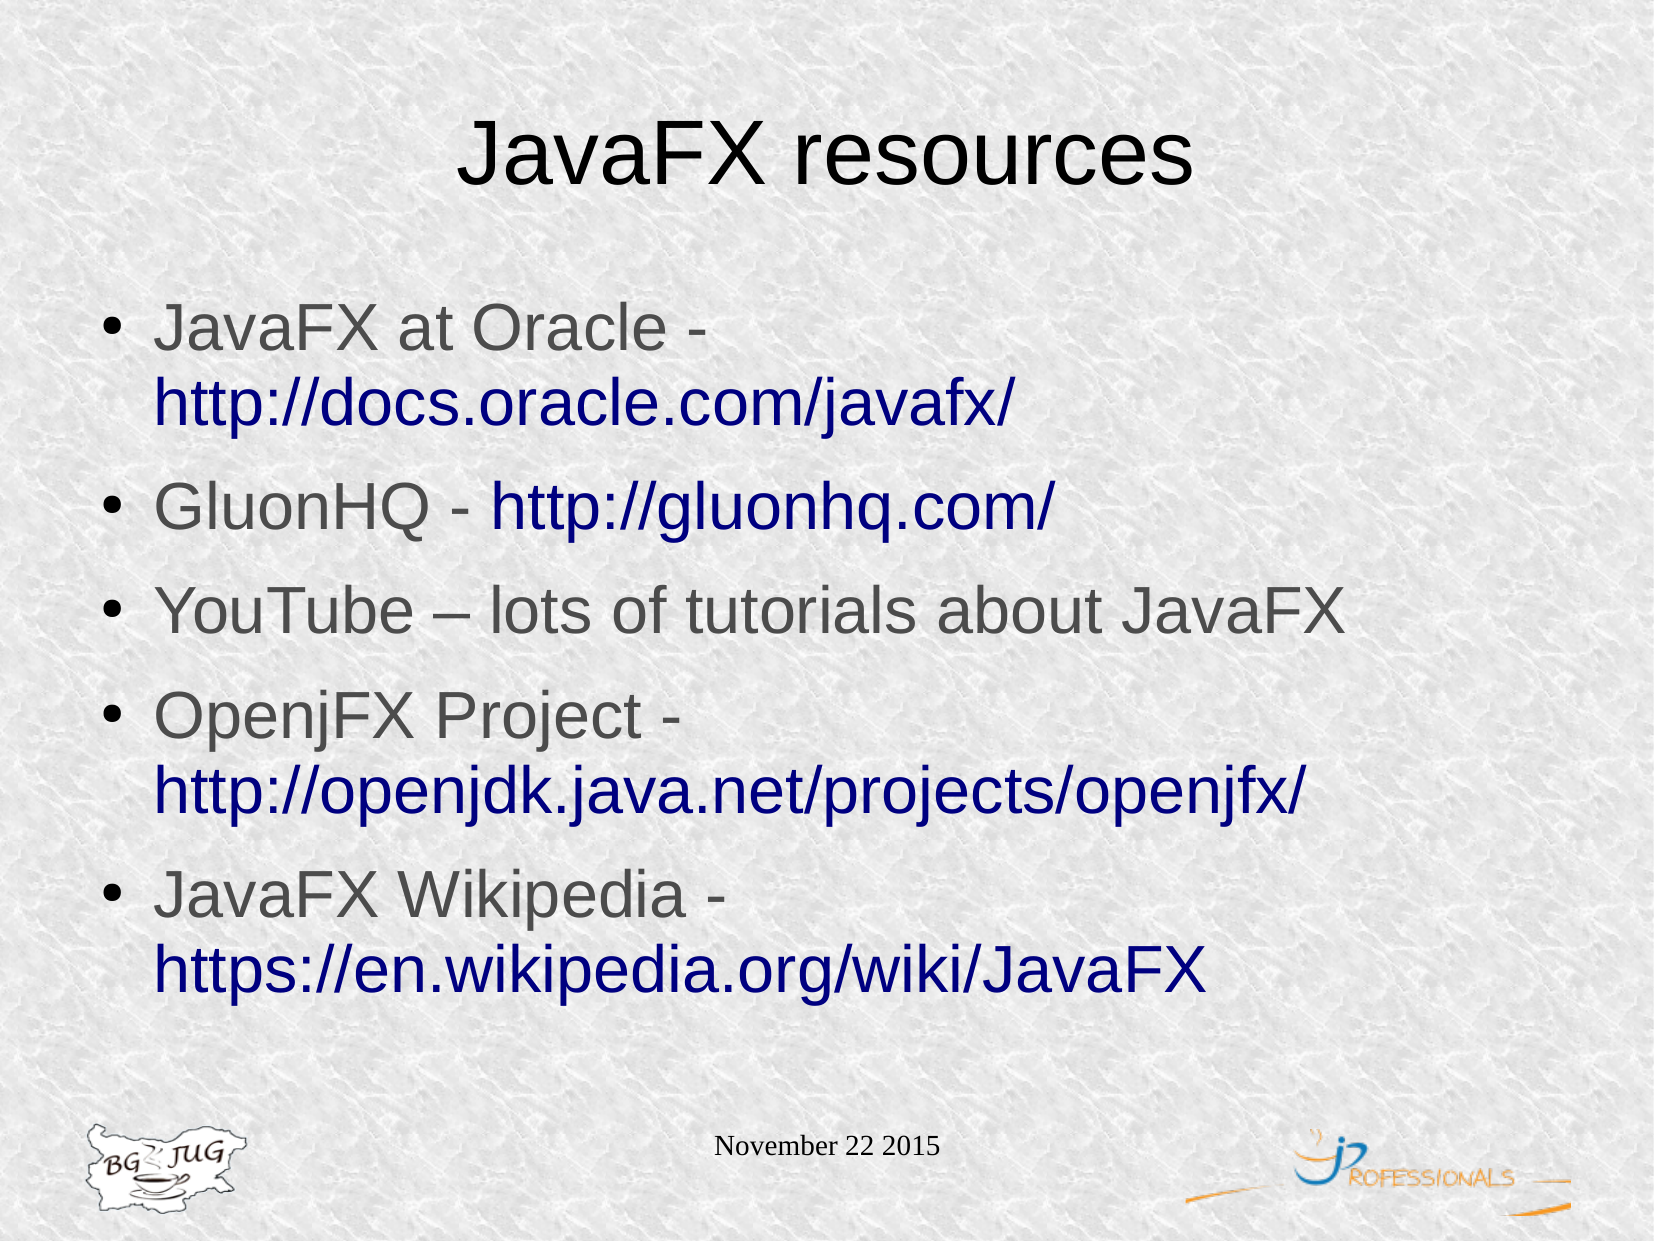

# JavaFX resources
JavaFX at Oracle - http://docs.oracle.com/javafx/
GluonHQ - http://gluonhq.com/
YouTube – lots of tutorials about JavaFX
OpenjFX Project - http://openjdk.java.net/projects/openjfx/
JavaFX Wikipedia - https://en.wikipedia.org/wiki/JavaFX